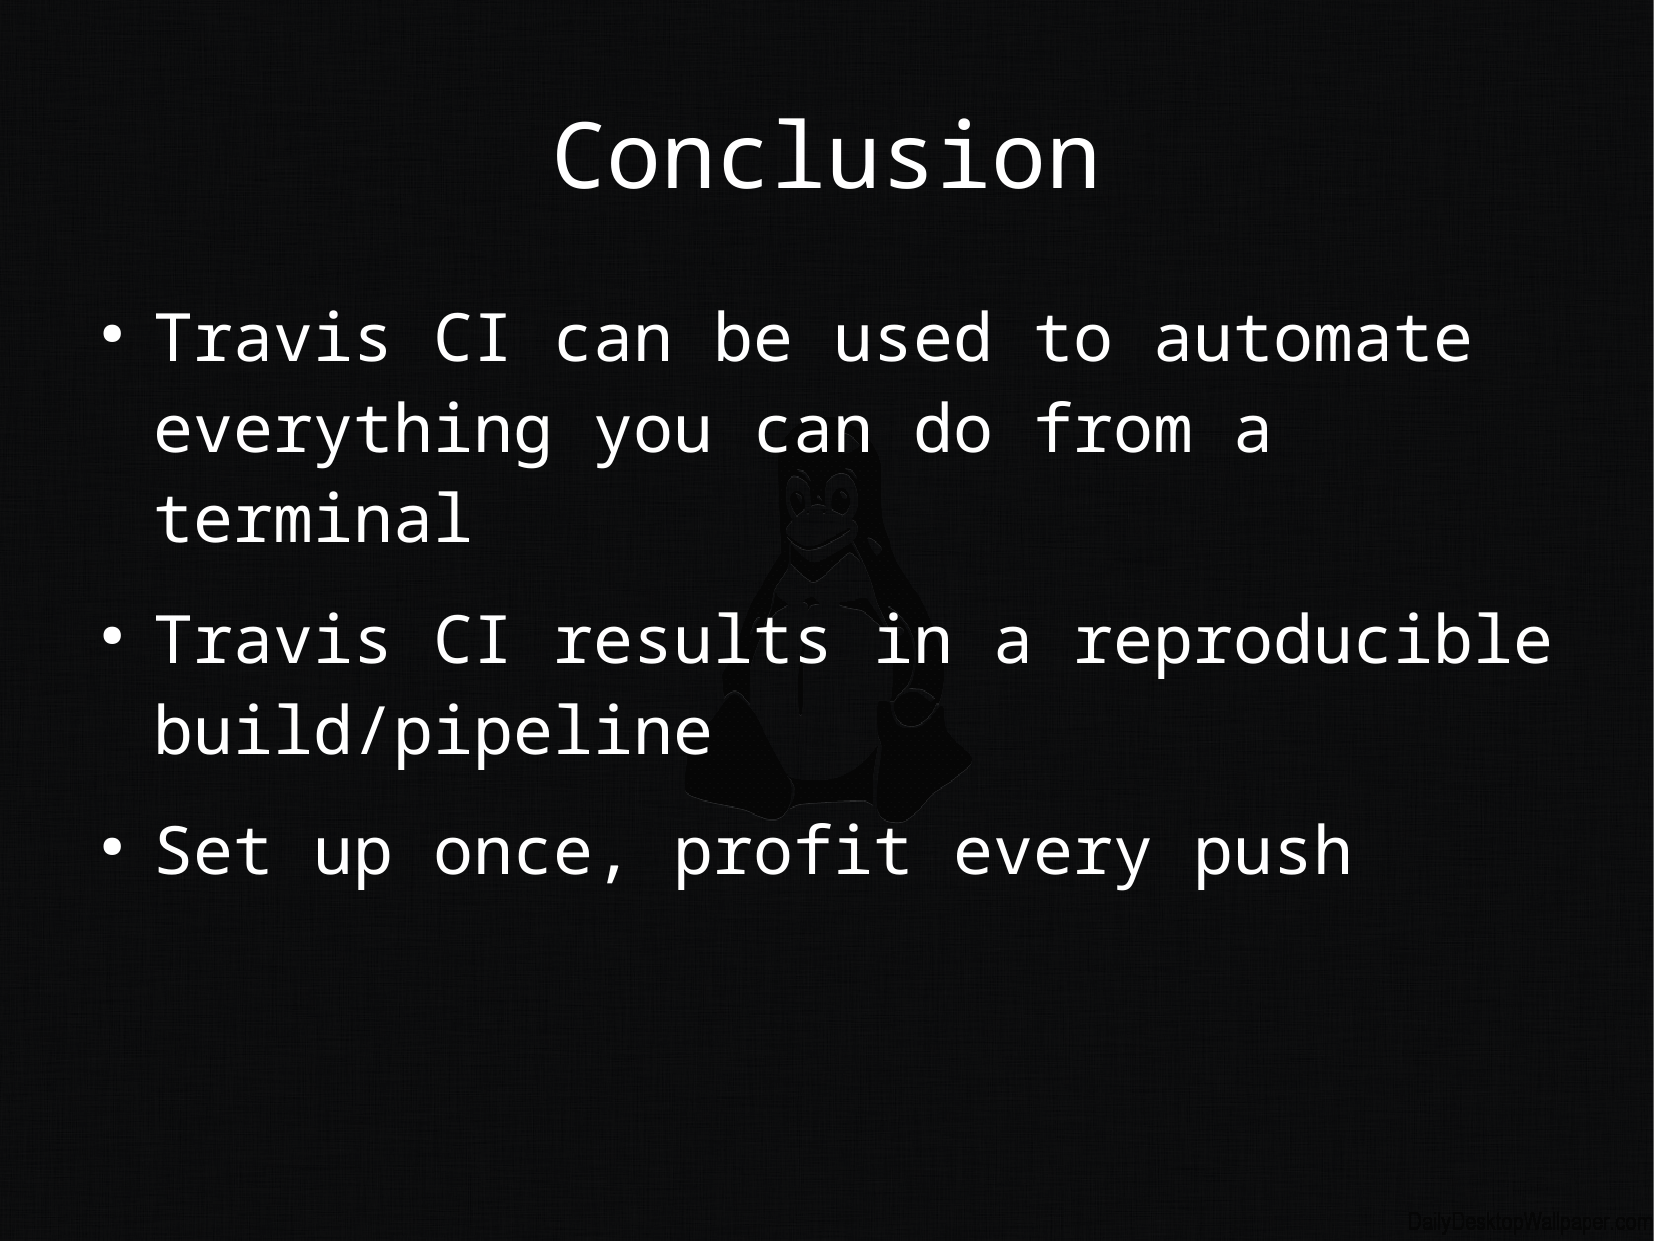

# Conclusion
Travis CI can be used to automate everything you can do from a terminal
Travis CI results in a reproducible build/pipeline
Set up once, profit every push